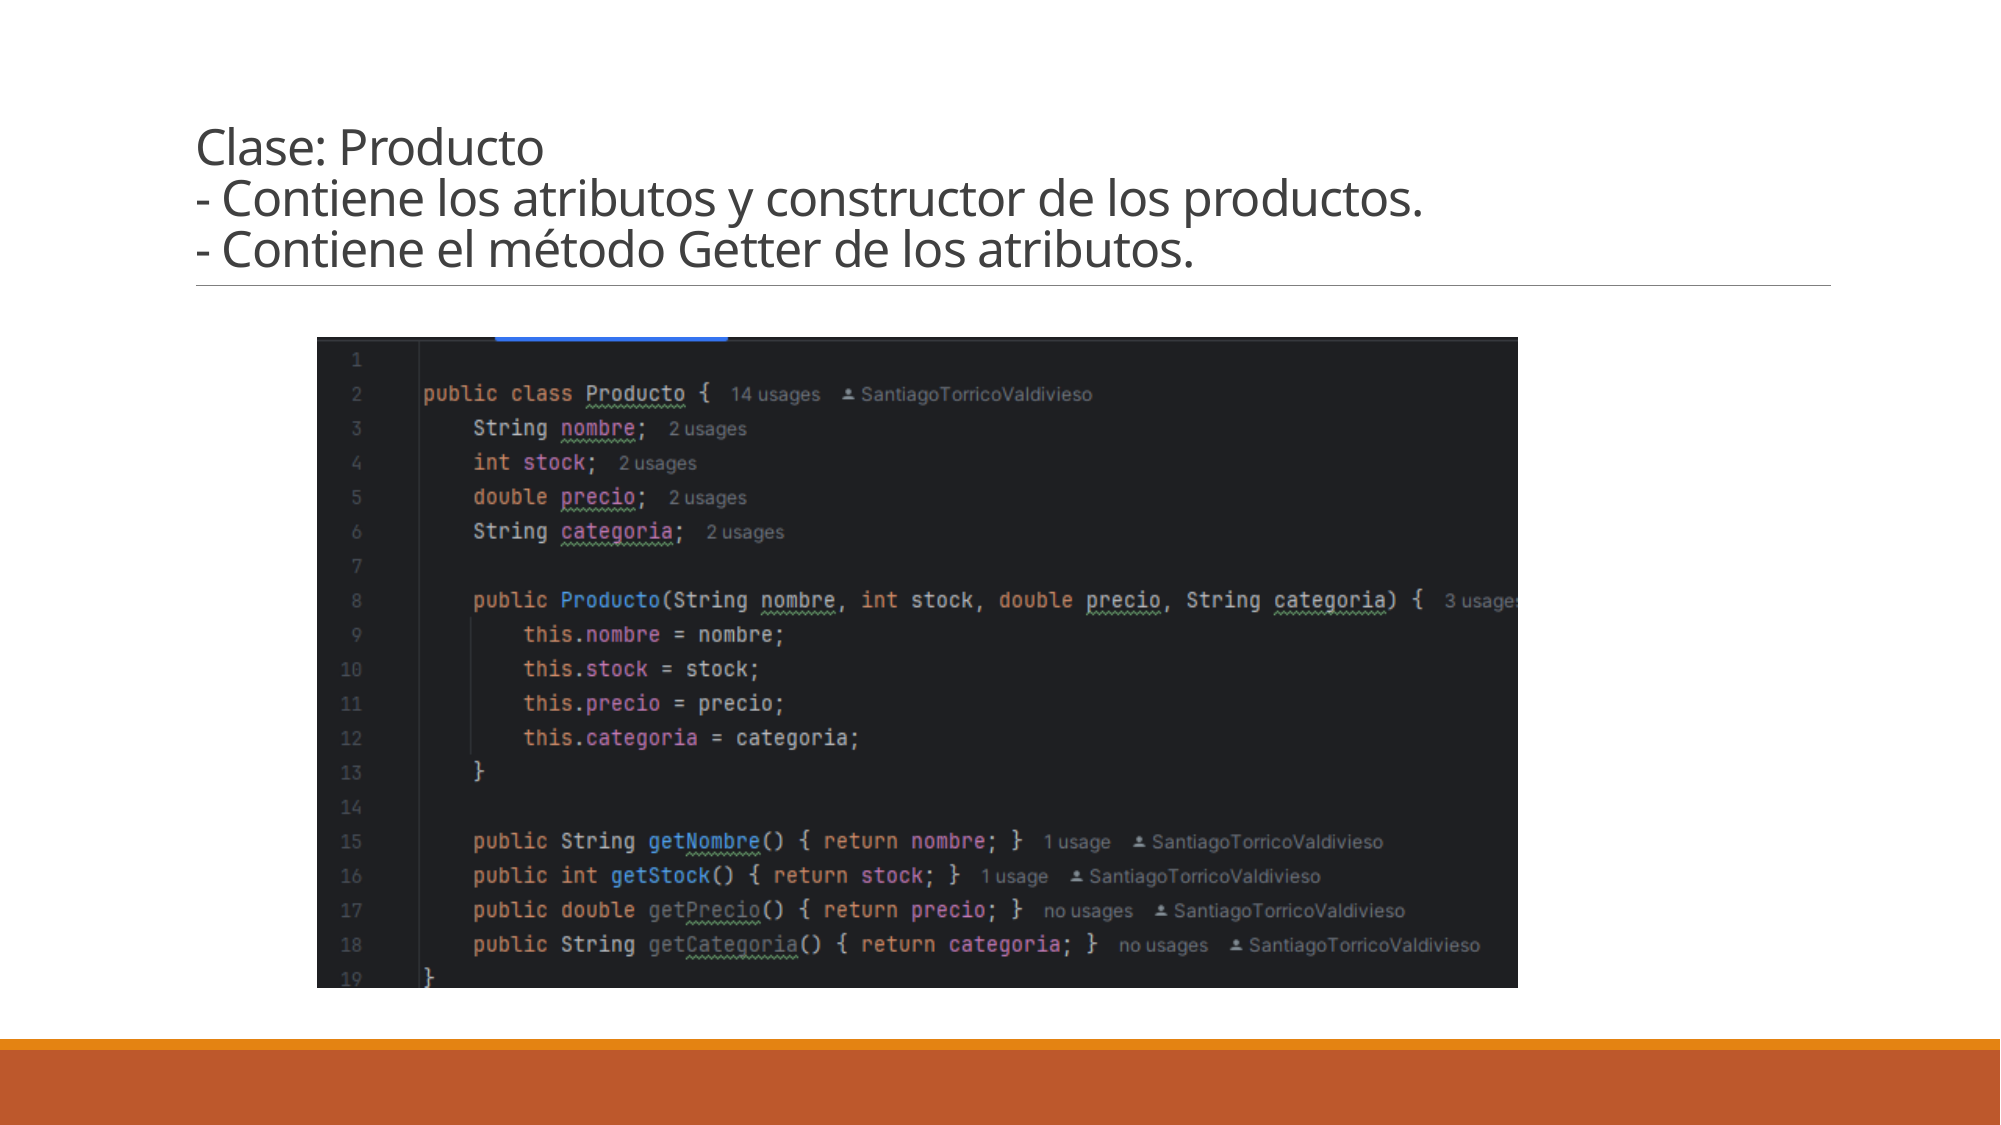

# Clase: Producto - Contiene los atributos y constructor de los productos. - Contiene el método Getter de los atributos.